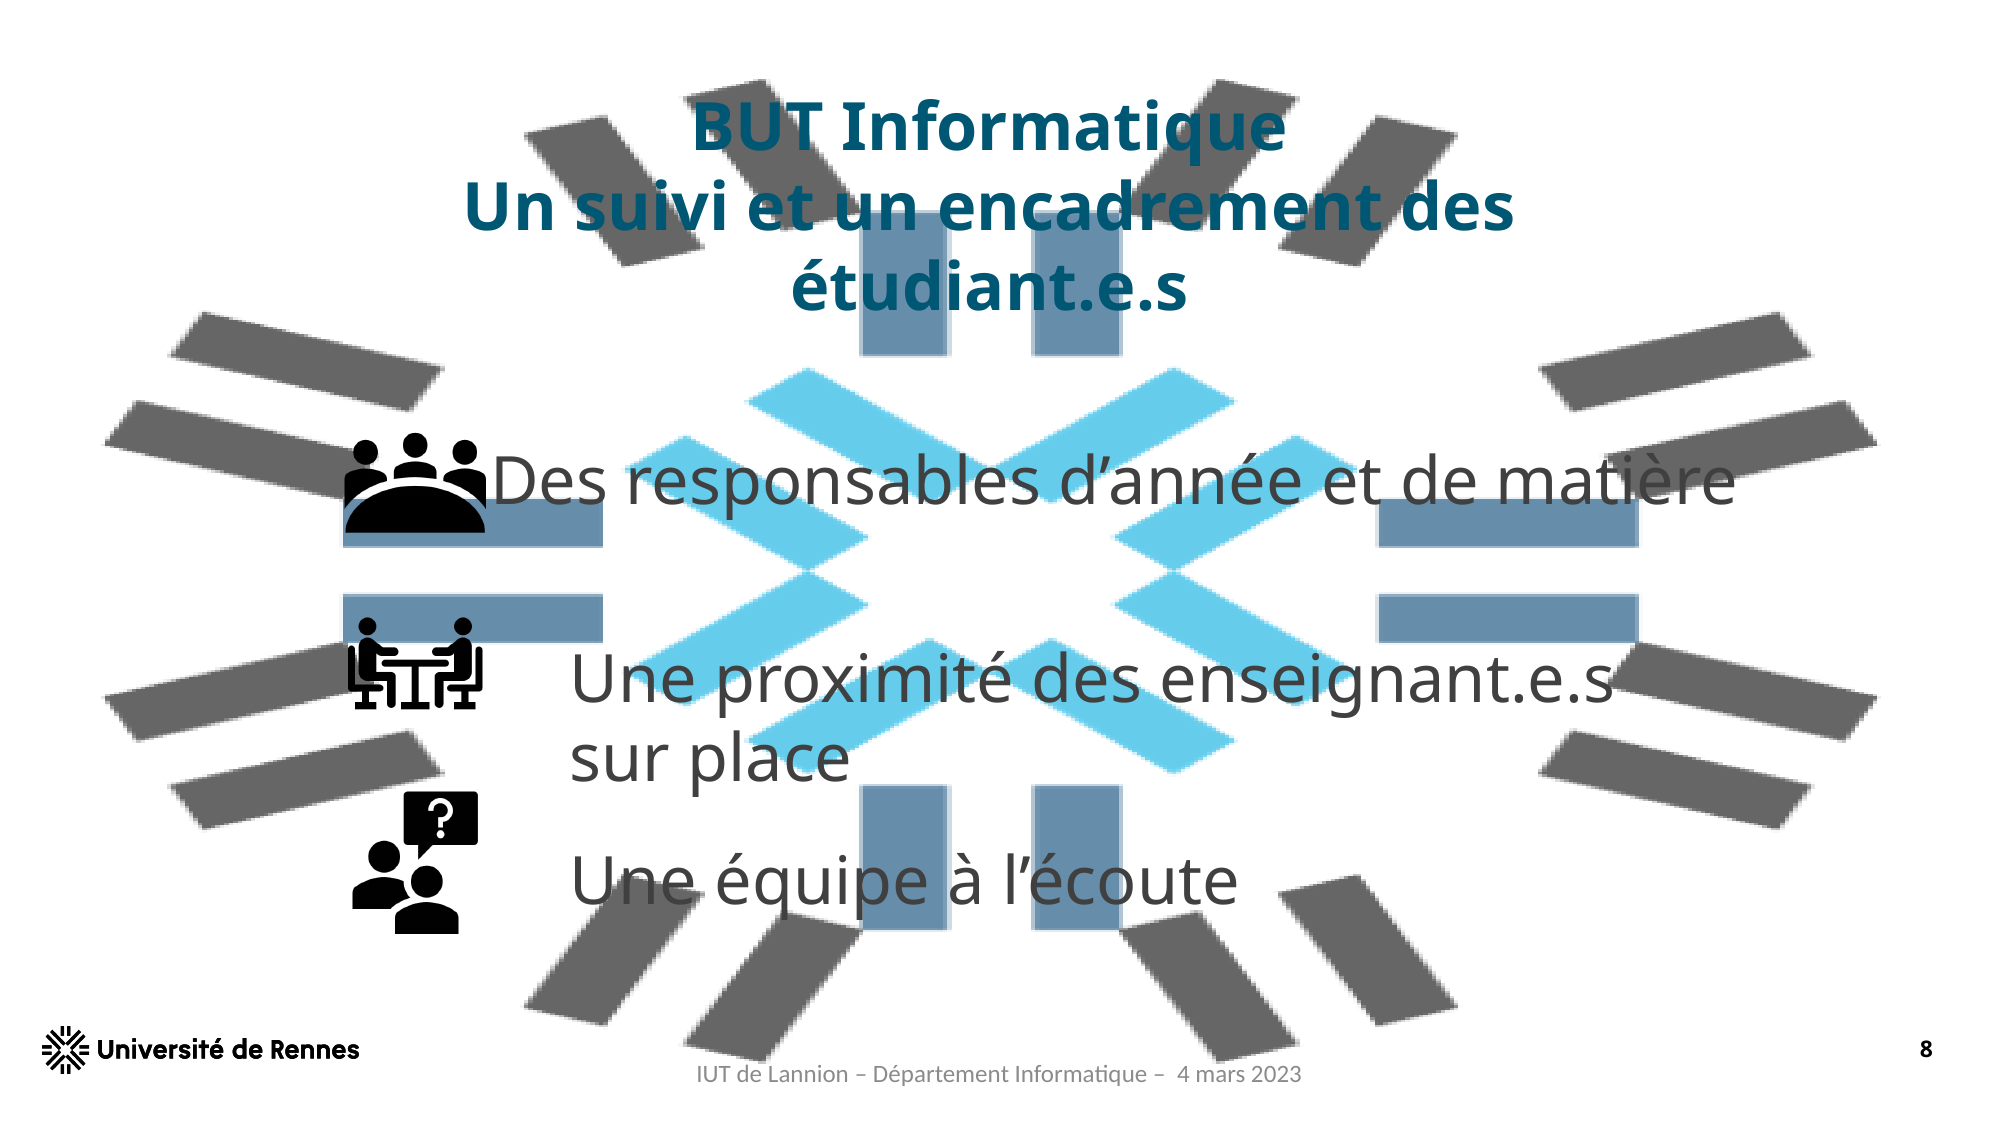

BUT Informatique
Un suivi et un encadrement des étudiant.e.s
Des responsables d’année et de matière
Une proximité des enseignant.e.s sur place
Une équipe à l’écoute
8
IUT de Lannion – Département Informatique – 4 mars 2023